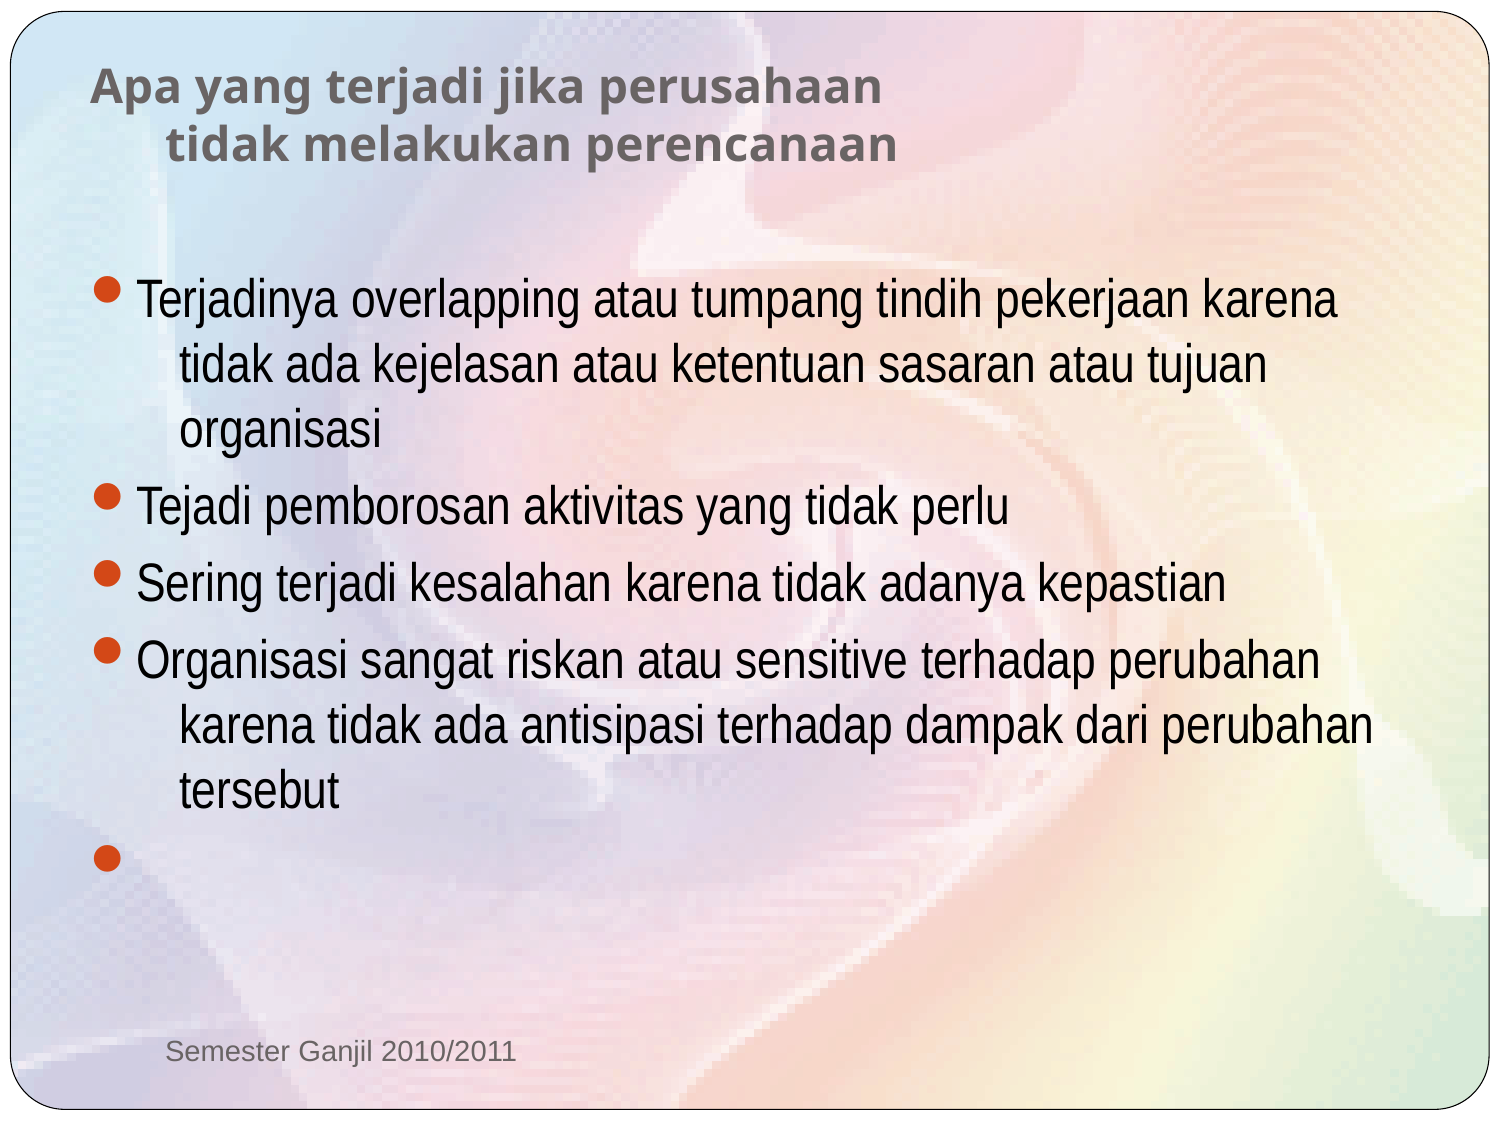

# Apa yang terjadi jika perusahaan tidak melakukan perencanaan
Terjadinya overlapping atau tumpang tindih pekerjaan karena tidak ada kejelasan atau ketentuan sasaran atau tujuan organisasi
Tejadi pemborosan aktivitas yang tidak perlu
Sering terjadi kesalahan karena tidak adanya kepastian
Organisasi sangat riskan atau sensitive terhadap perubahan karena tidak ada antisipasi terhadap dampak dari perubahan tersebut
Semester Ganjil 2010/2011